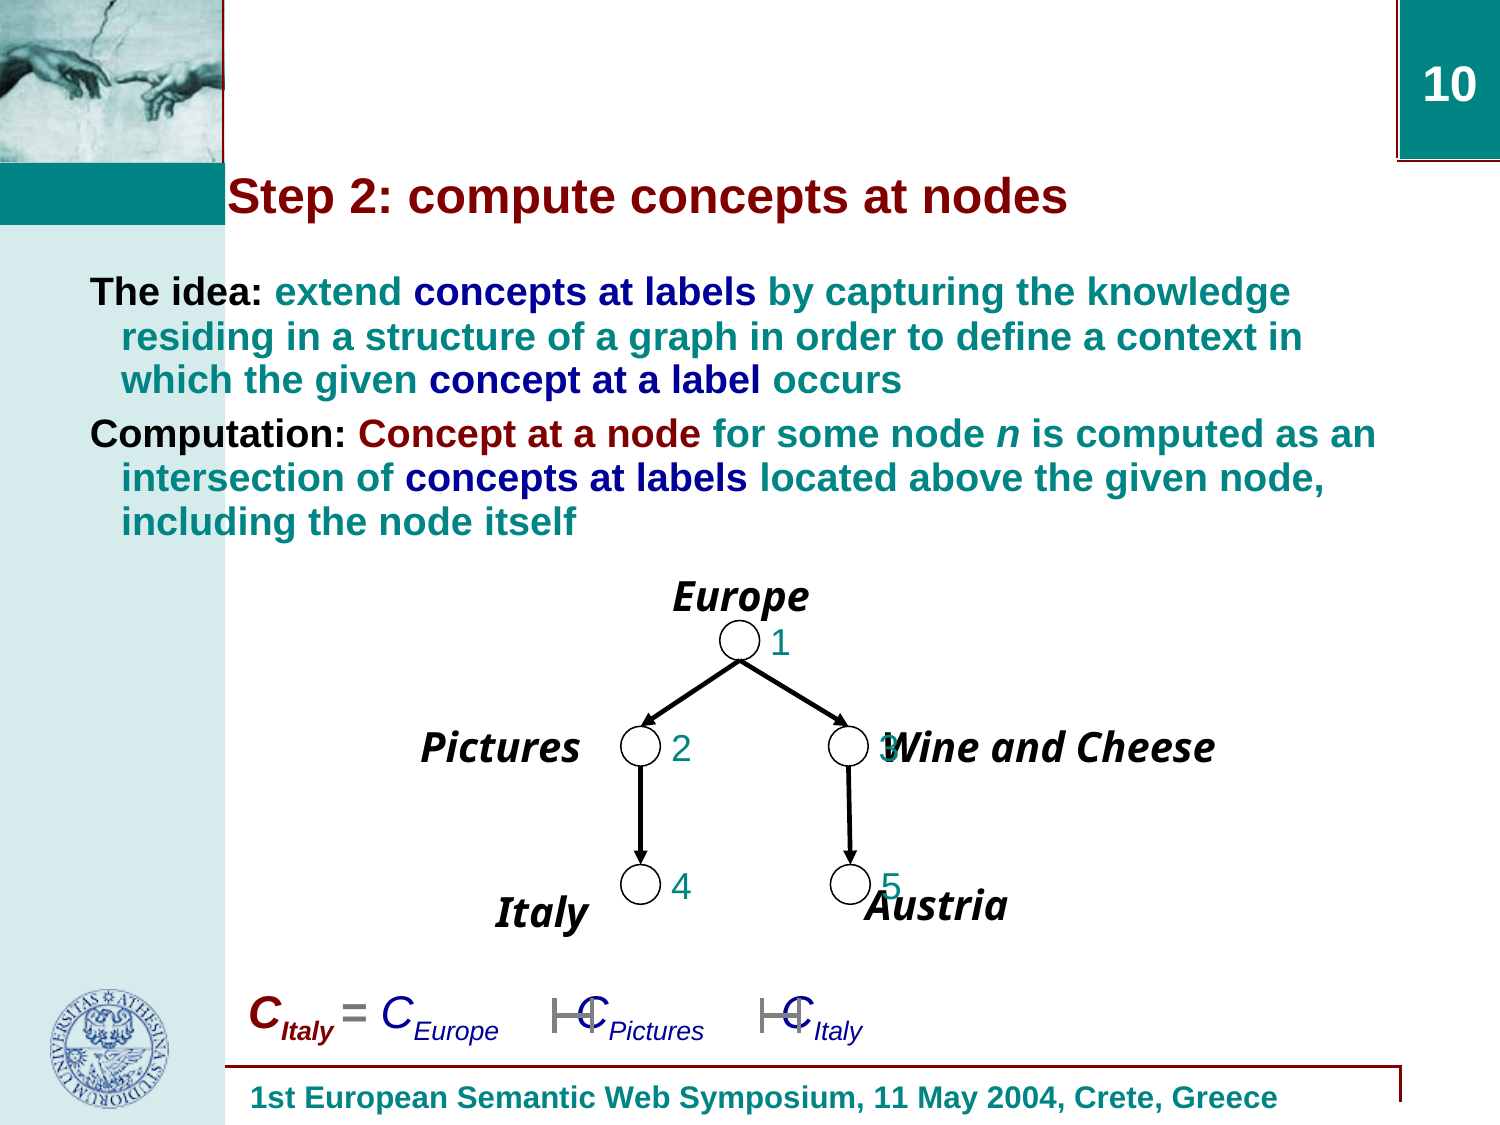

10
# Step 2: compute concepts at nodes
The idea: extend concepts at labels by capturing the knowledge residing in a structure of a graph in order to define a context in which the given concept at a label occurs
Computation: Concept at a node for some node n is computed as an intersection of concepts at labels located above the given node, including the node itself
Europe
1
 Pictures
2
3
4
5
 Austria
 Italy
Wine and Cheese
CItaly = CEurope CPictures CItaly